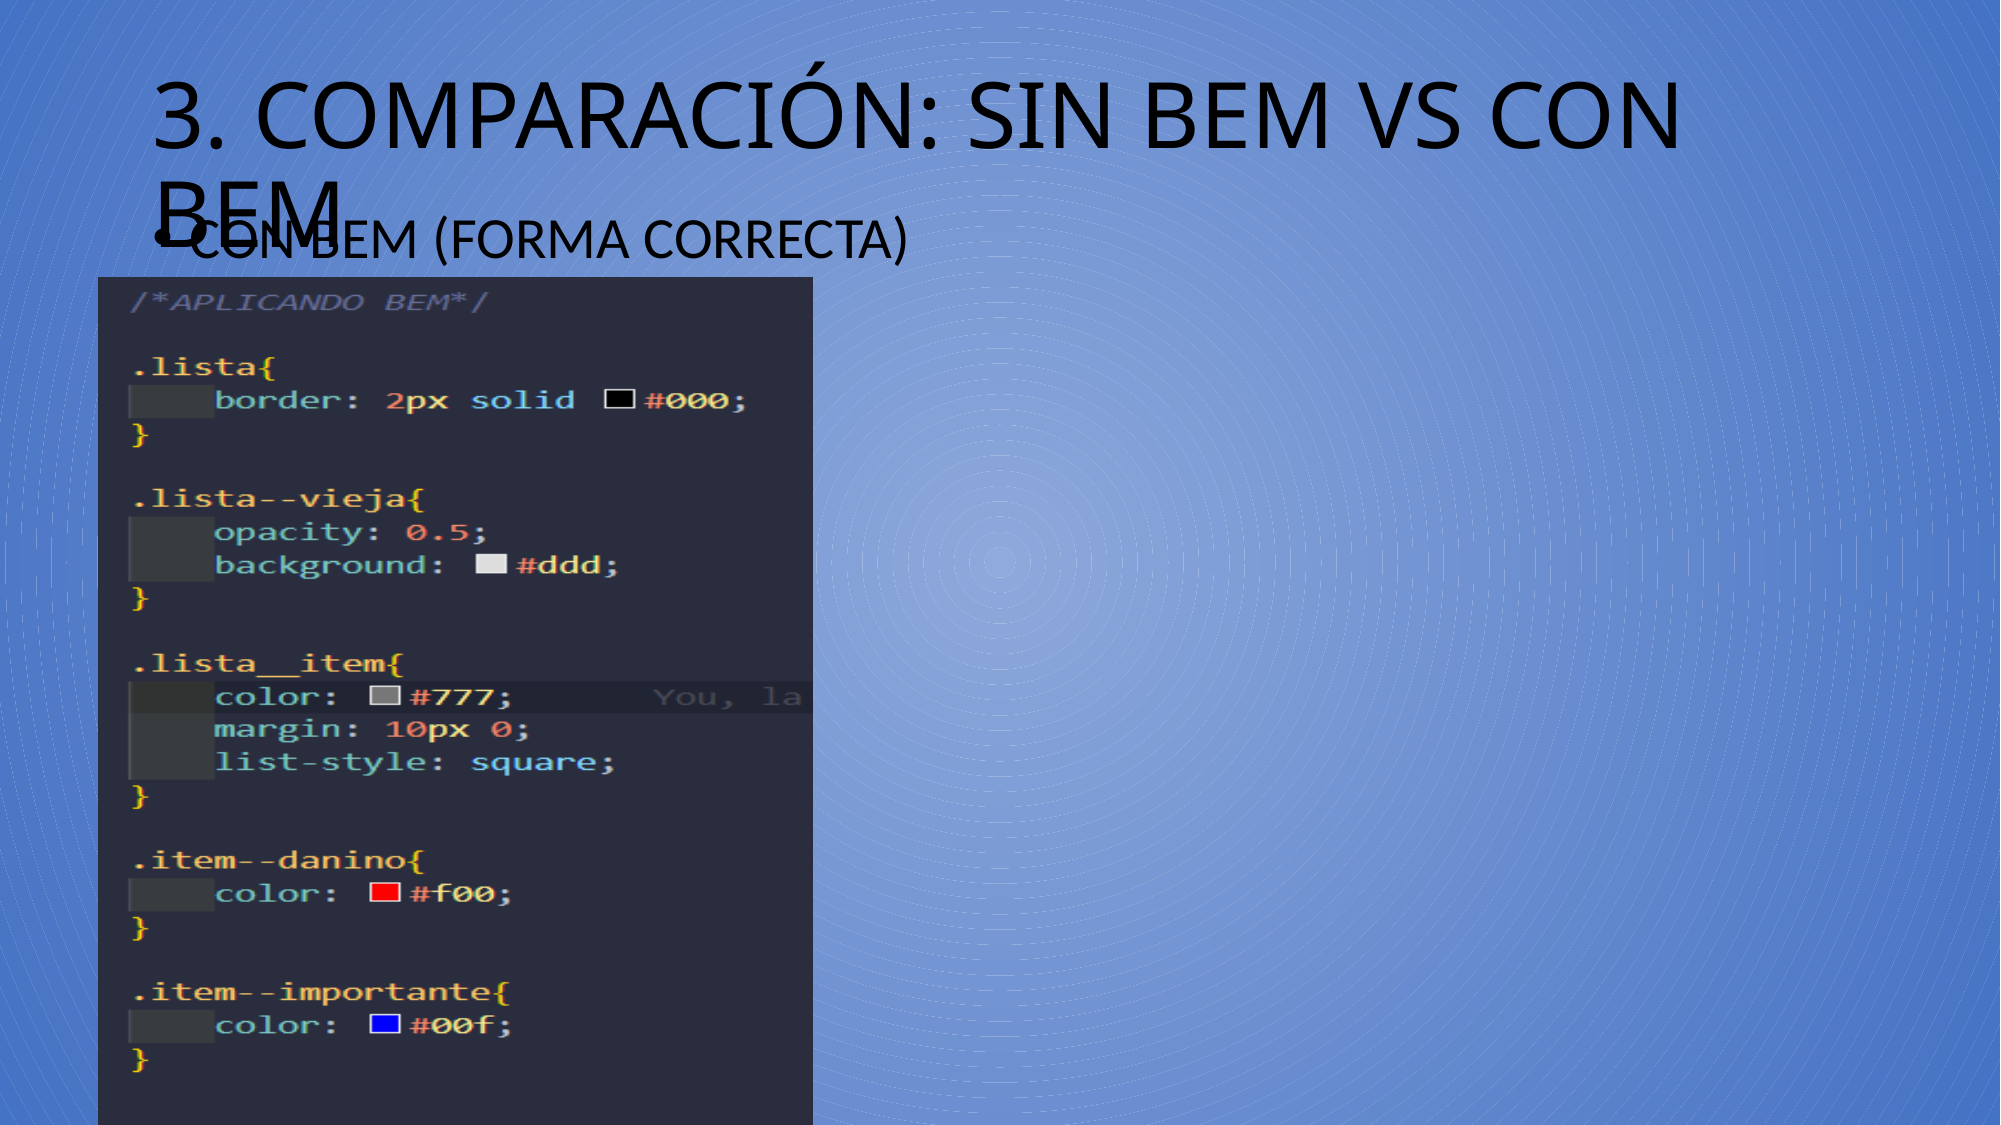

# 3. COMPARACIÓN: SIN BEM VS CON BEM
CON BEM (FORMA CORRECTA)